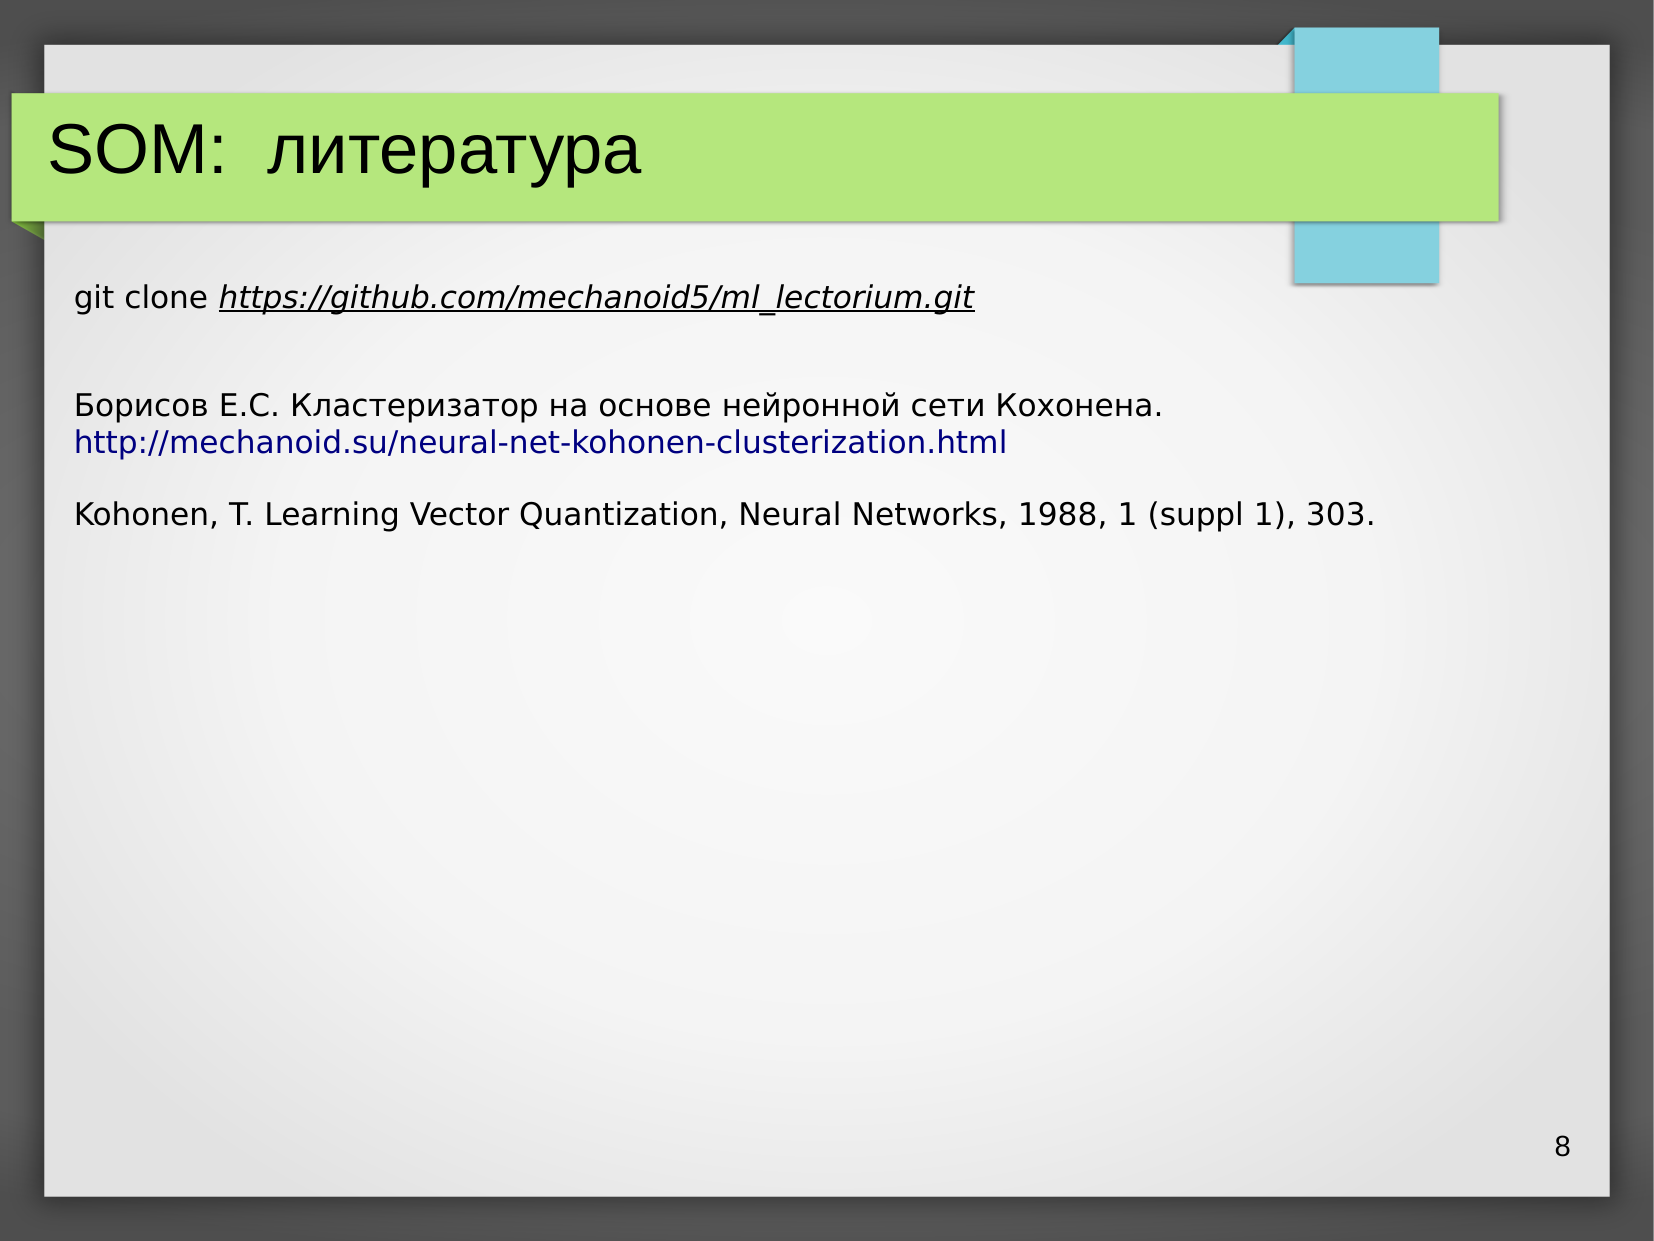

# SOM: литература
git clone https://github.com/mechanoid5/ml_lectorium.git
Борисов Е.С. Кластеризатор на основе нейронной сети Кохонена.
http://mechanoid.su/neural-net-kohonen-clusterization.html
Kohonen, T. Learning Vector Quantization, Neural Networks, 1988, 1 (suppl 1), 303.
8